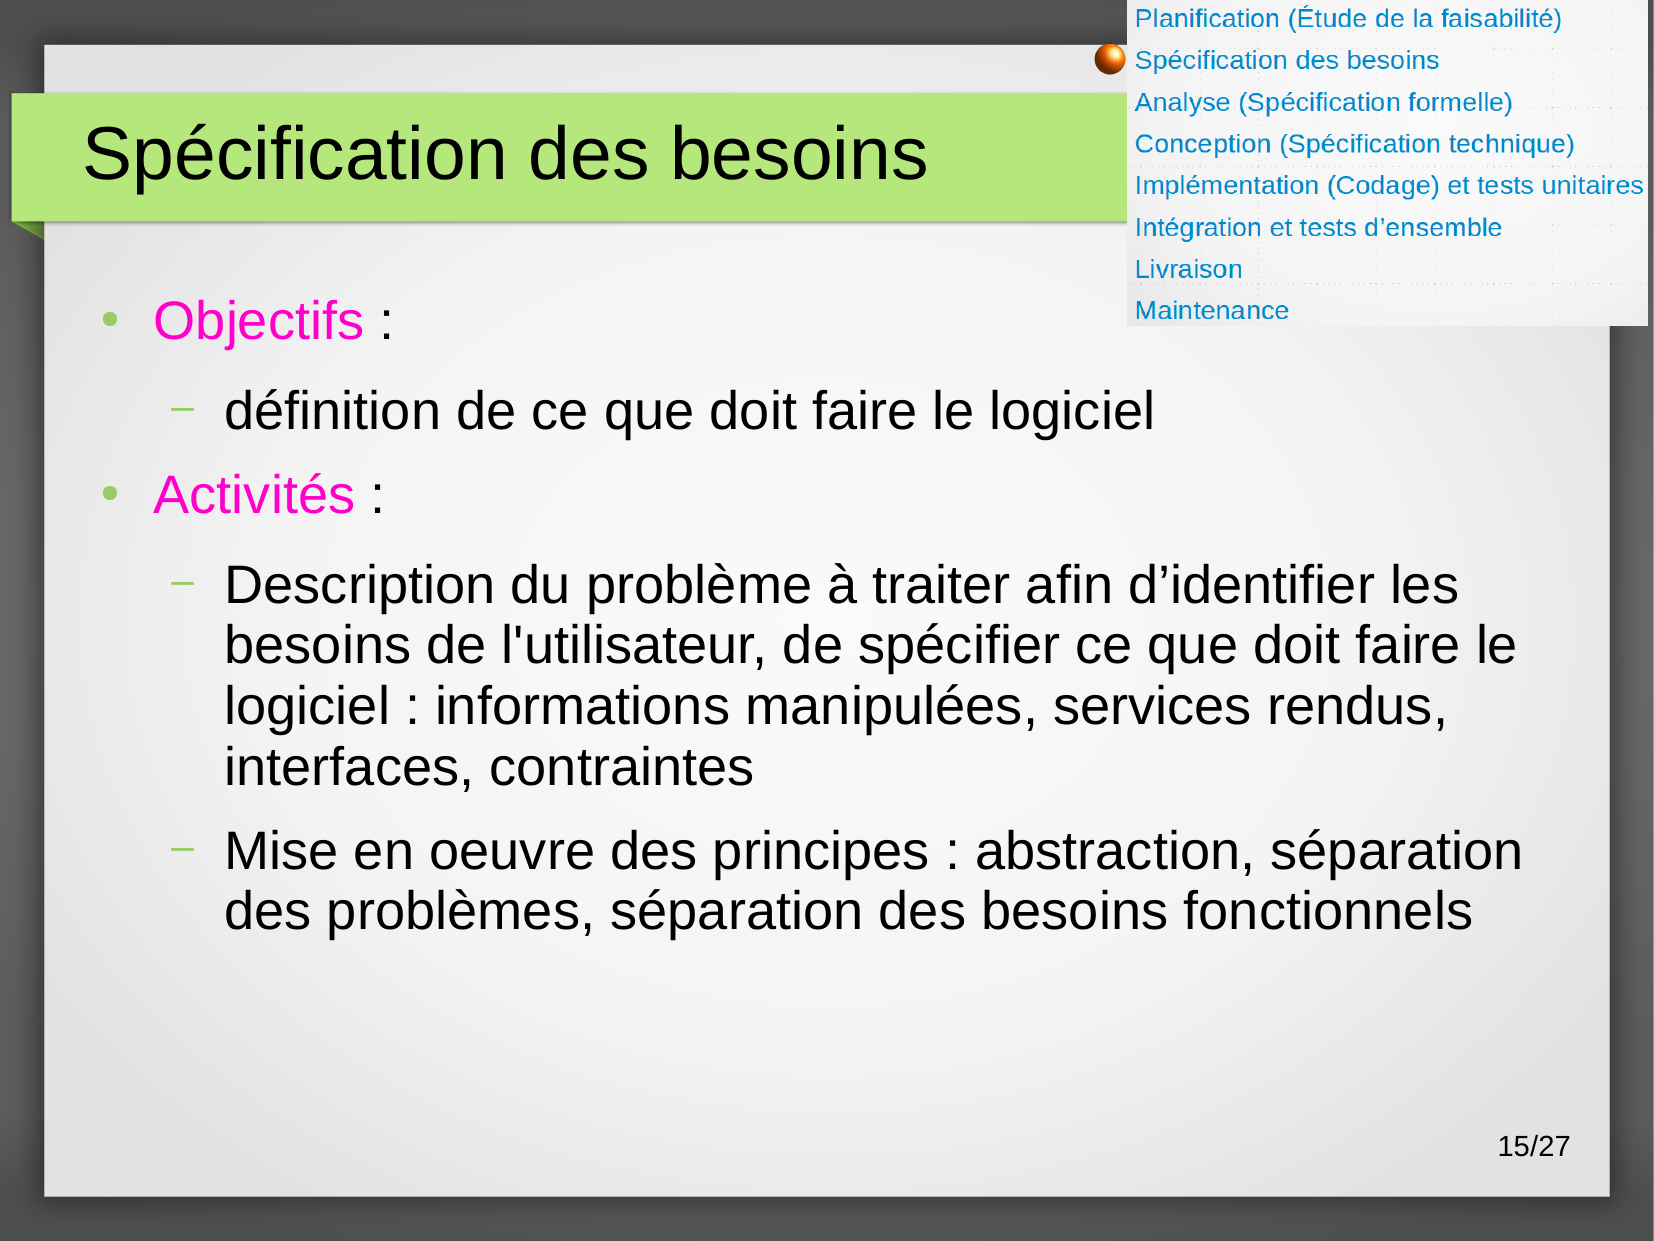

# Spécification des besoins
Objectifs :
définition de ce que doit faire le logiciel
Activités :
Description du problème à traiter afin d’identifier les besoins de l'utilisateur, de spécifier ce que doit faire le logiciel : informations manipulées, services rendus, interfaces, contraintes
Mise en oeuvre des principes : abstraction, séparation des problèmes, séparation des besoins fonctionnels
15